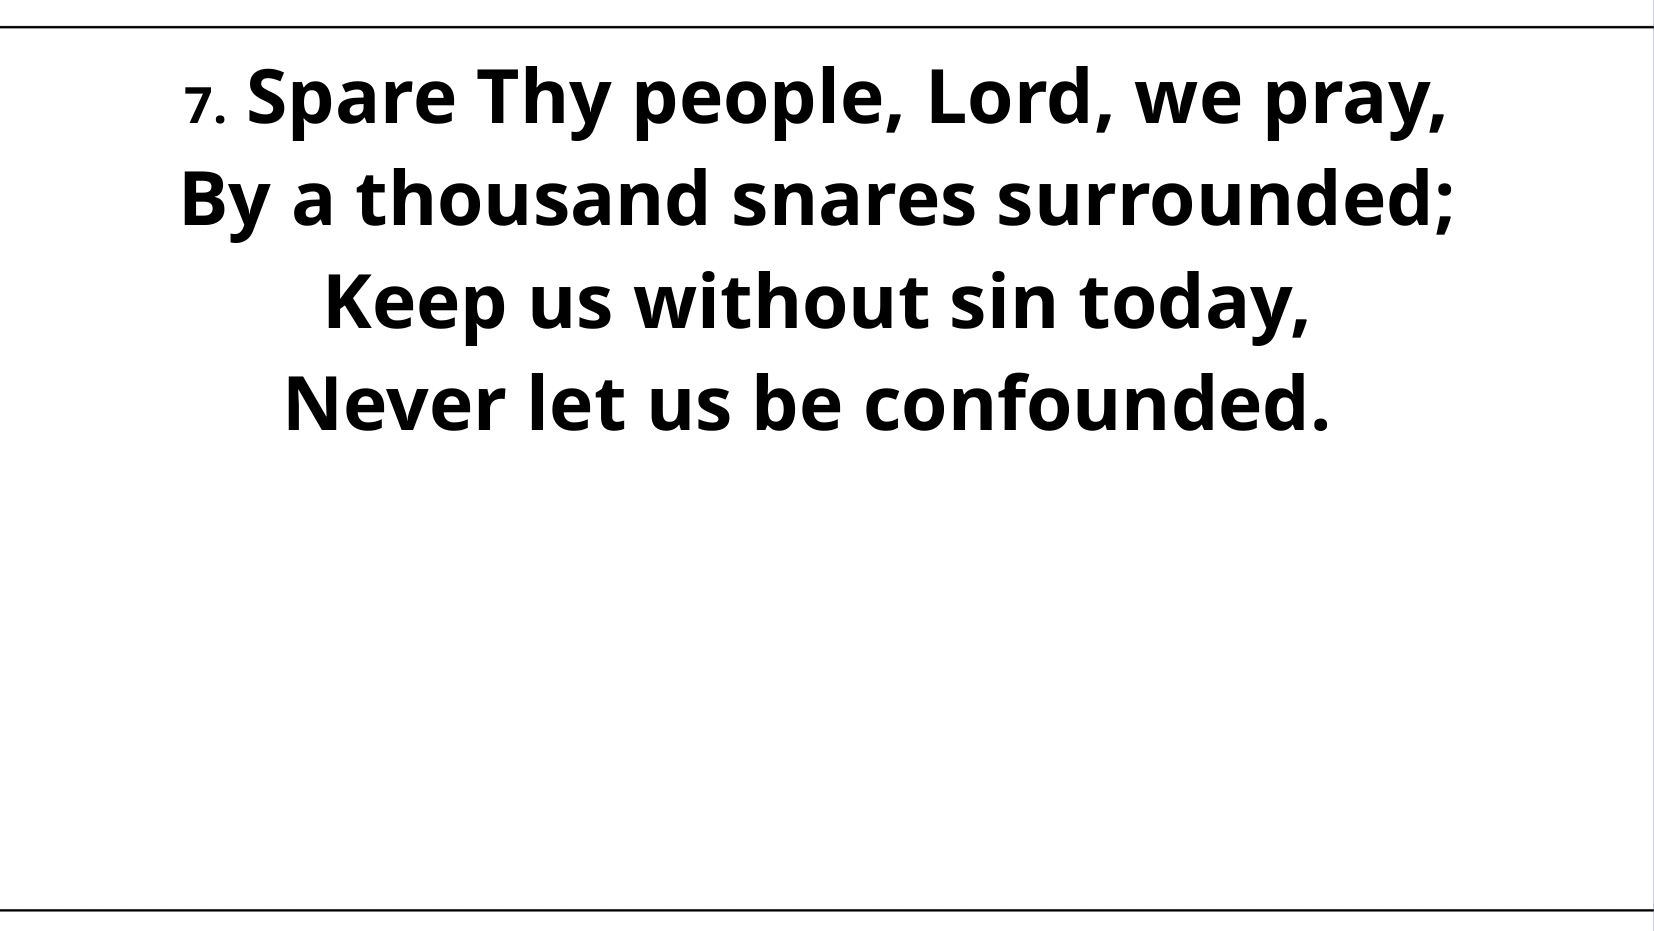

7. Spare Thy people, Lord, we pray,
By a thousand snares surrounded;
Keep us without sin today,
Never let us be confounded.